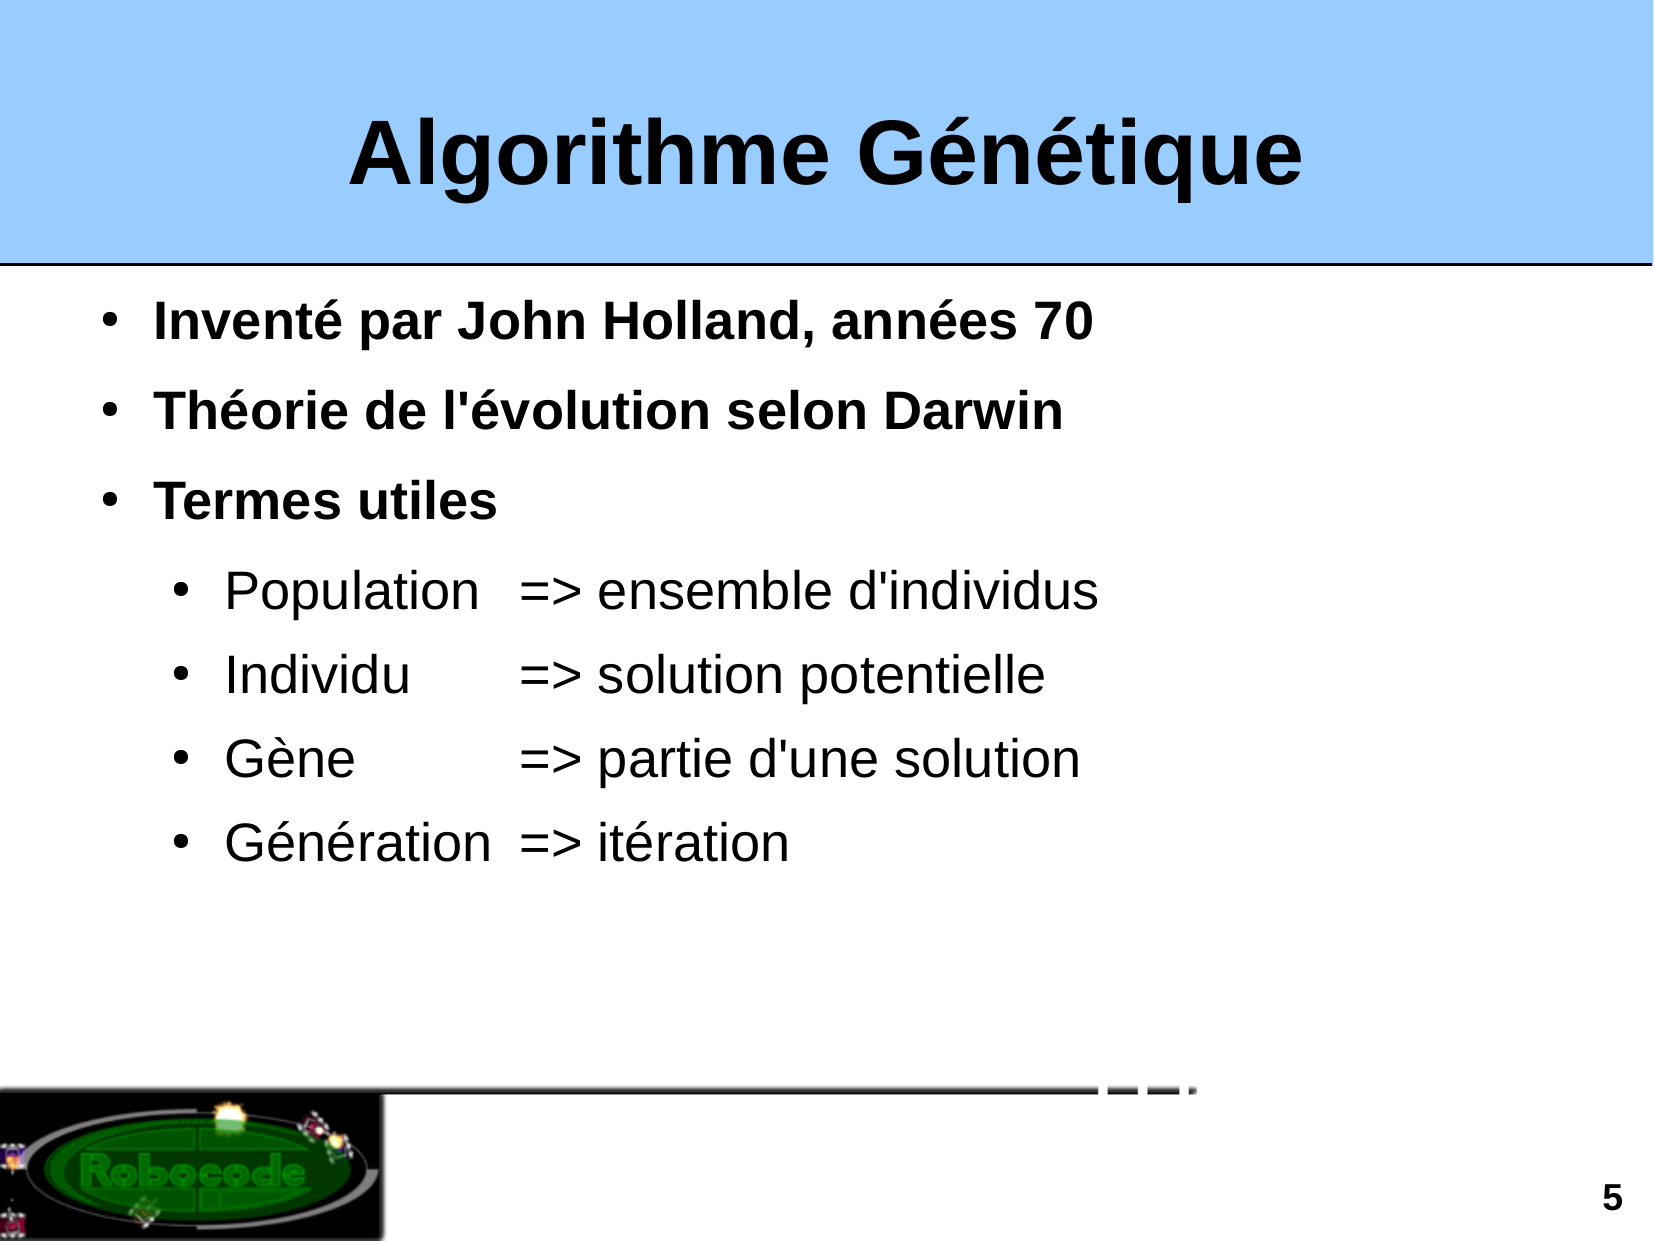

# Algorithme Génétique
Inventé par John Holland, années 70
Théorie de l'évolution selon Darwin
Termes utiles
Population 	=> ensemble d'individus
Individu		=> solution potentielle
Gène			=> partie d'une solution
Génération	=> itération